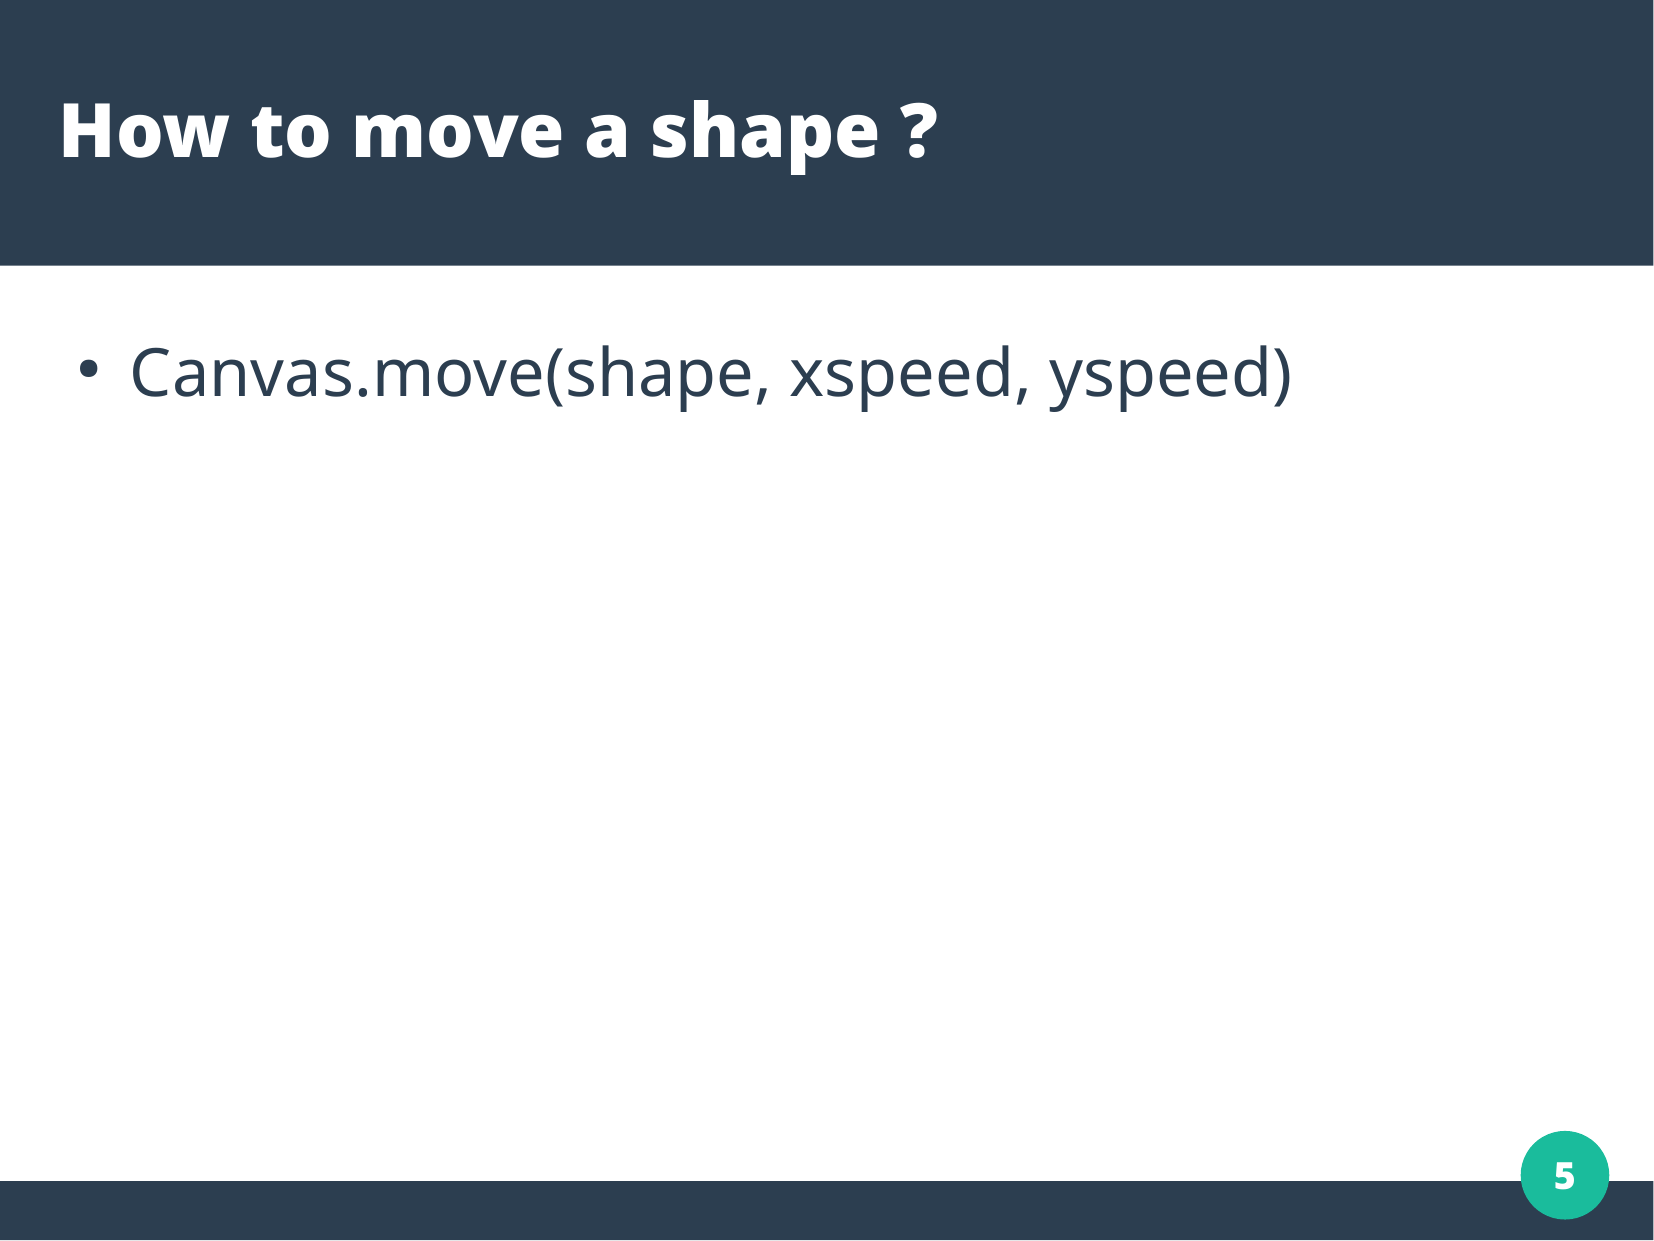

# How to move a shape ?
Canvas.move(shape, xspeed, yspeed)
5